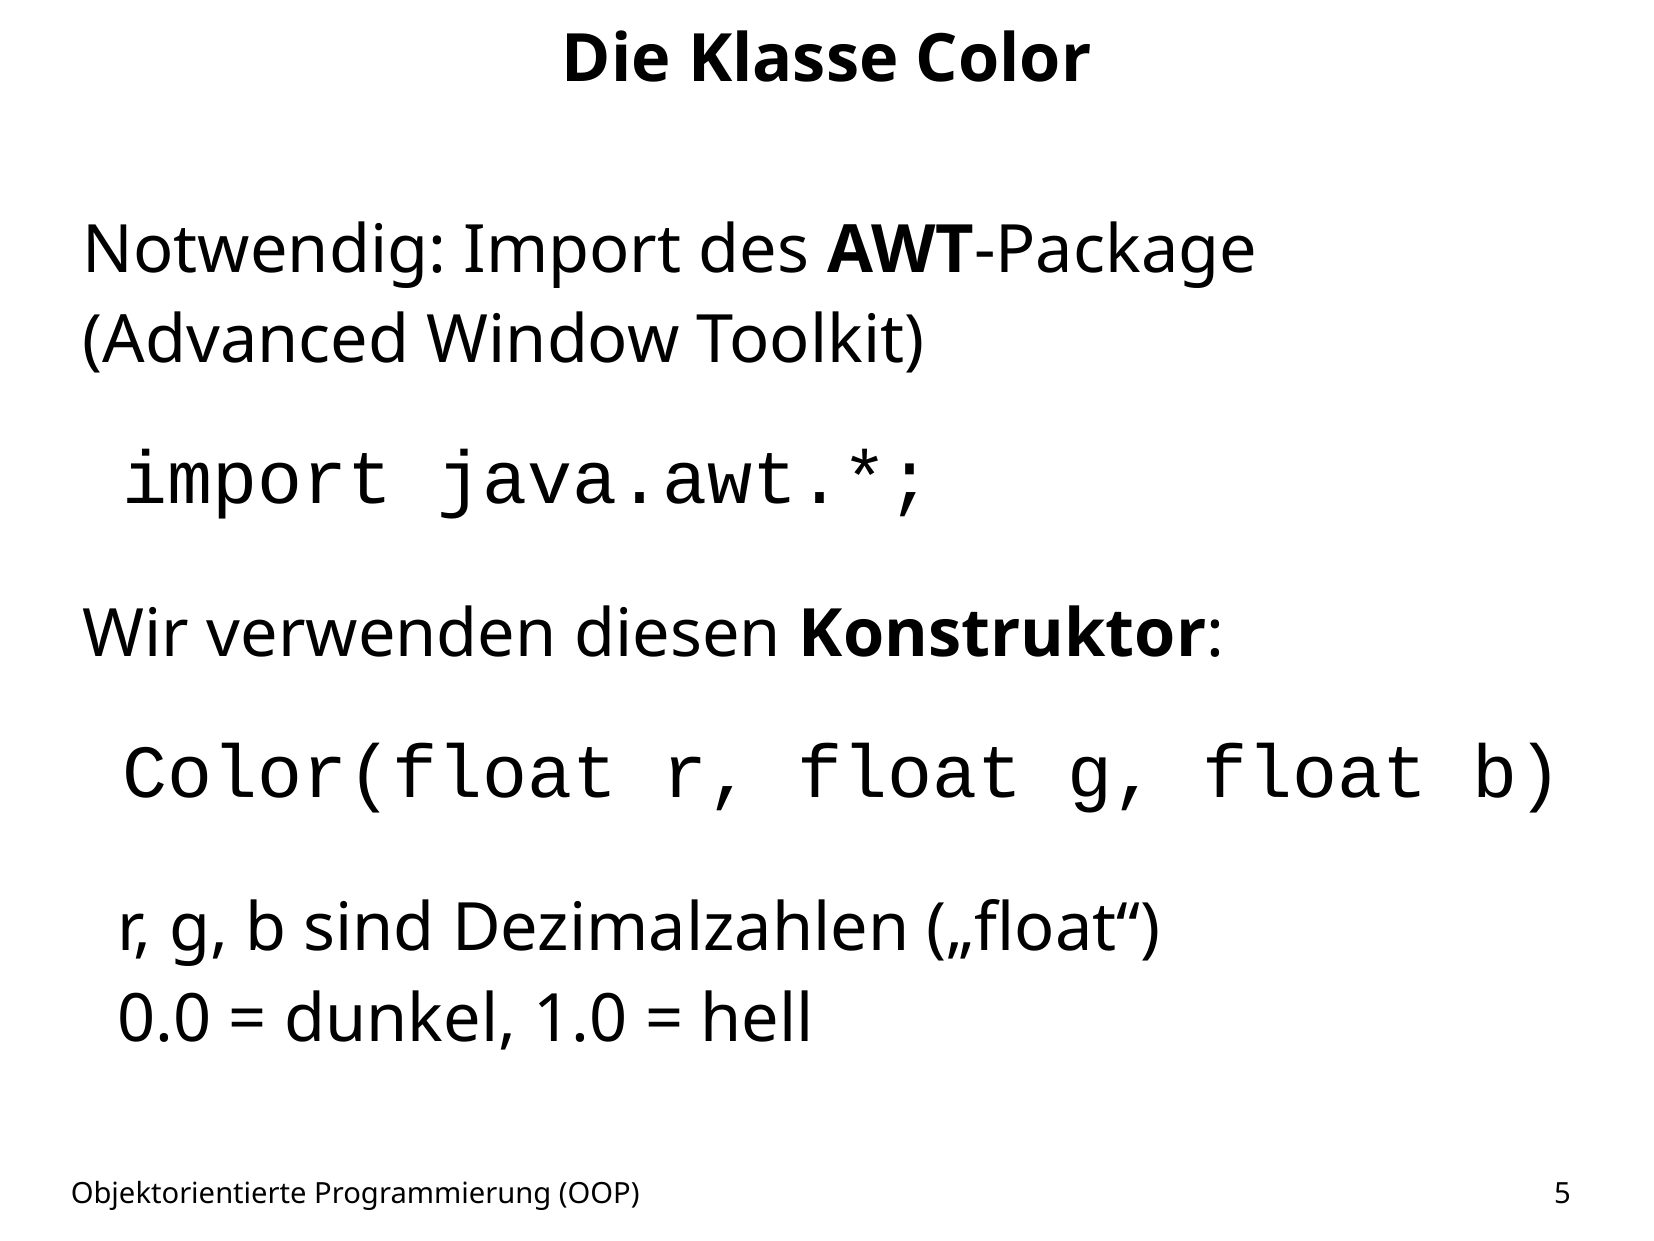

# Die Klasse Color
Notwendig: Import des AWT-Package
(Advanced Window Toolkit)
 import java.awt.*;
Wir verwenden diesen Konstruktor:
 Color(float r, float g, float b)
 r, g, b sind Dezimalzahlen („float“)
 0.0 = dunkel, 1.0 = hell
Objektorientierte Programmierung (OOP)
5